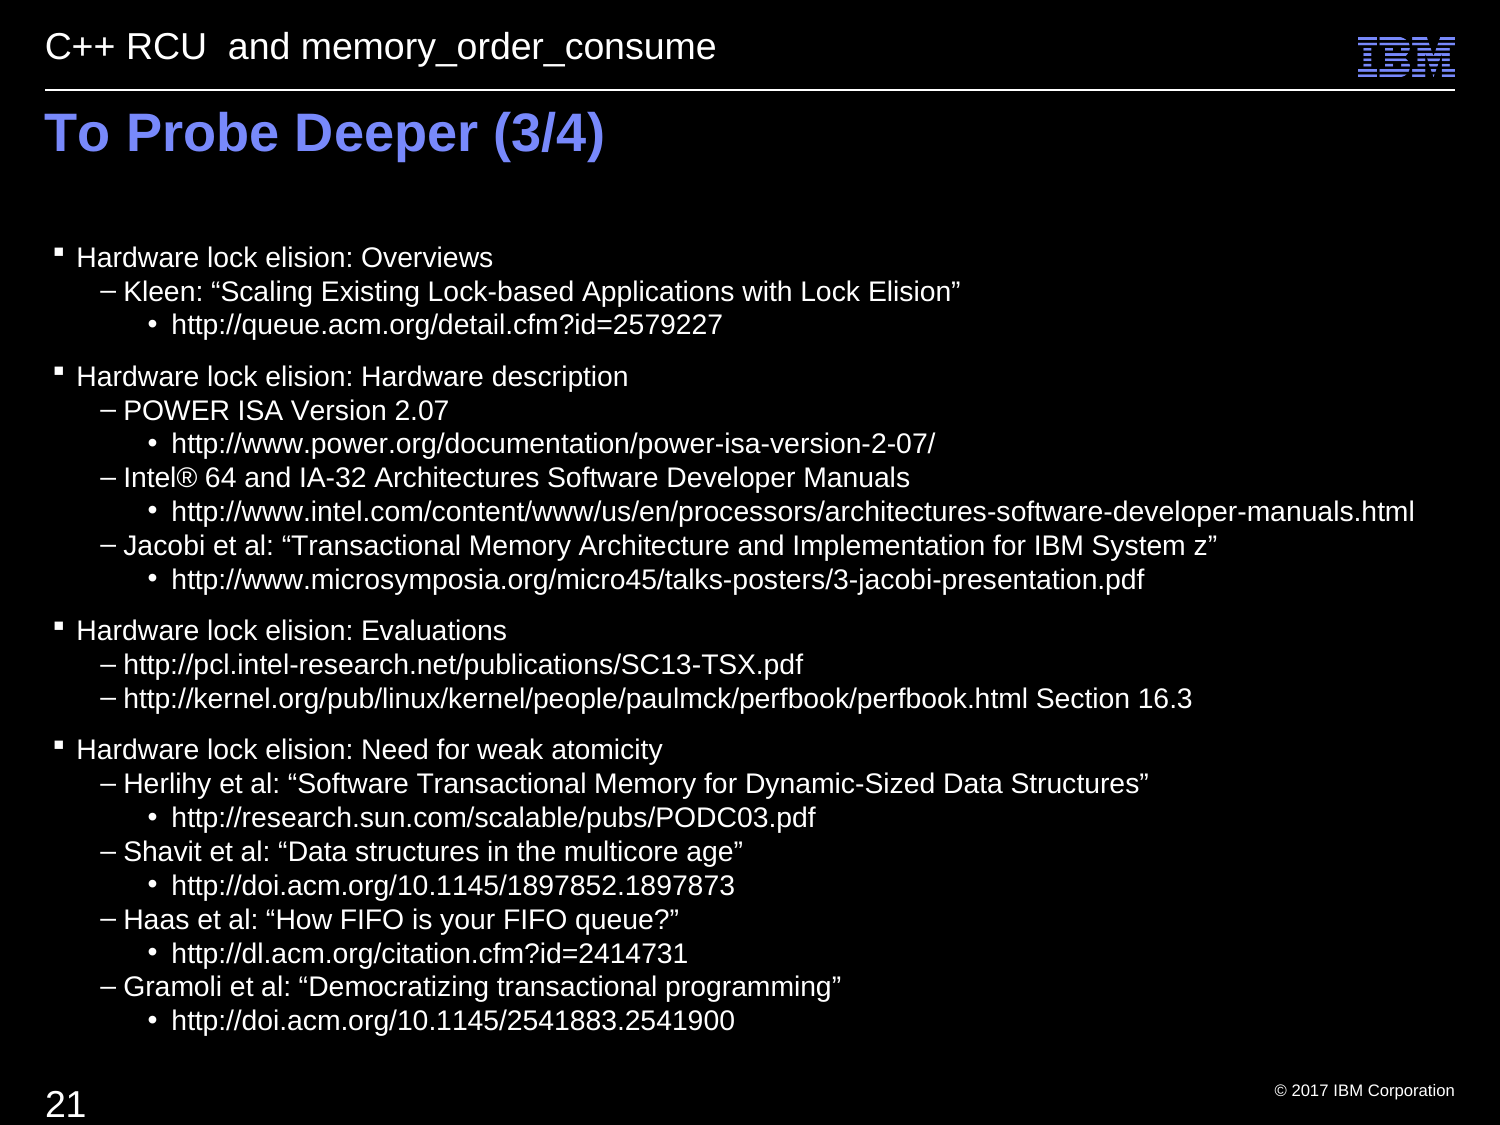

# To Probe Deeper (3/4)
Hardware lock elision: Overviews
Kleen: “Scaling Existing Lock-based Applications with Lock Elision”
http://queue.acm.org/detail.cfm?id=2579227
Hardware lock elision: Hardware description
POWER ISA Version 2.07
http://www.power.org/documentation/power-isa-version-2-07/
Intel® 64 and IA-32 Architectures Software Developer Manuals
http://www.intel.com/content/www/us/en/processors/architectures-software-developer-manuals.html
Jacobi et al: “Transactional Memory Architecture and Implementation for IBM System z”
http://www.microsymposia.org/micro45/talks-posters/3-jacobi-presentation.pdf
Hardware lock elision: Evaluations
http://pcl.intel-research.net/publications/SC13-TSX.pdf
http://kernel.org/pub/linux/kernel/people/paulmck/perfbook/perfbook.html Section 16.3
Hardware lock elision: Need for weak atomicity
Herlihy et al: “Software Transactional Memory for Dynamic-Sized Data Structures”
http://research.sun.com/scalable/pubs/PODC03.pdf
Shavit et al: “Data structures in the multicore age”
http://doi.acm.org/10.1145/1897852.1897873
Haas et al: “How FIFO is your FIFO queue?”
http://dl.acm.org/citation.cfm?id=2414731
Gramoli et al: “Democratizing transactional programming”
http://doi.acm.org/10.1145/2541883.2541900
21